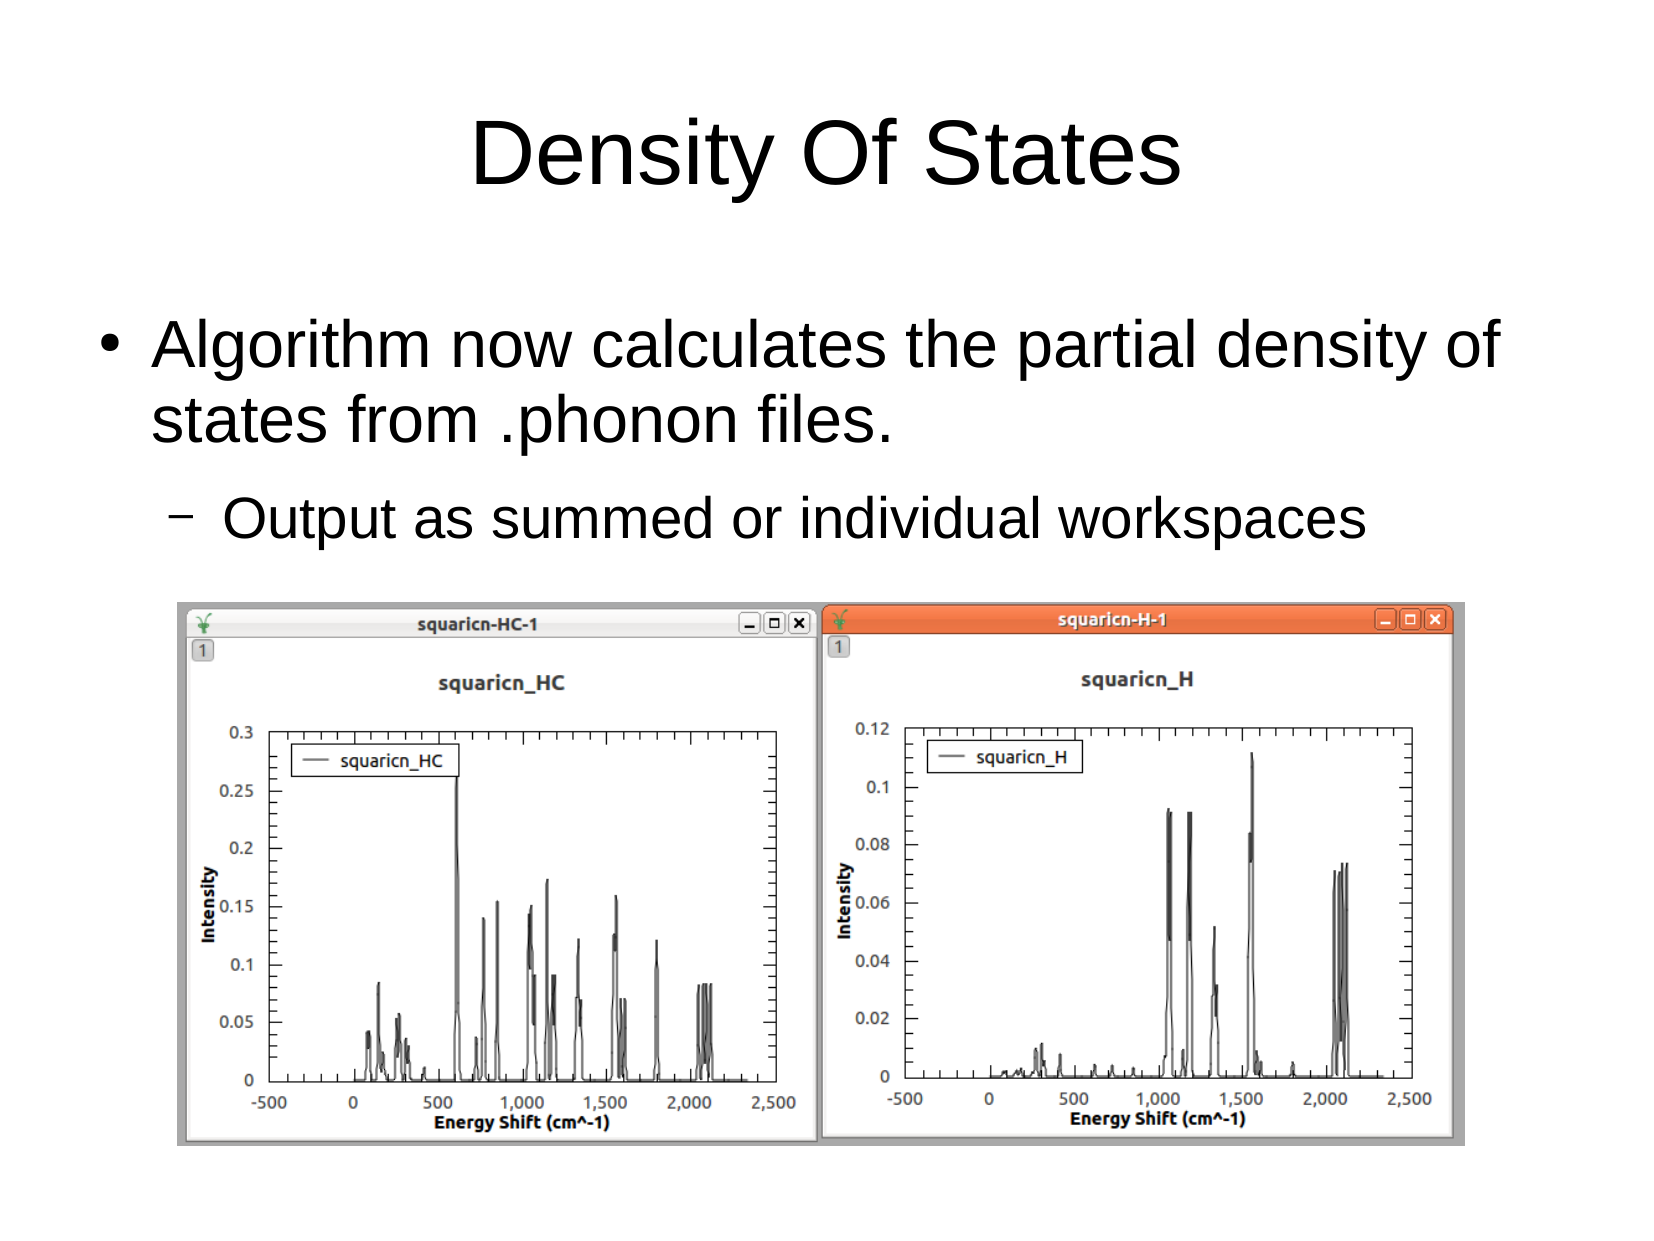

# Density Of States
Algorithm now calculates the partial density of states from .phonon files.
Output as summed or individual workspaces